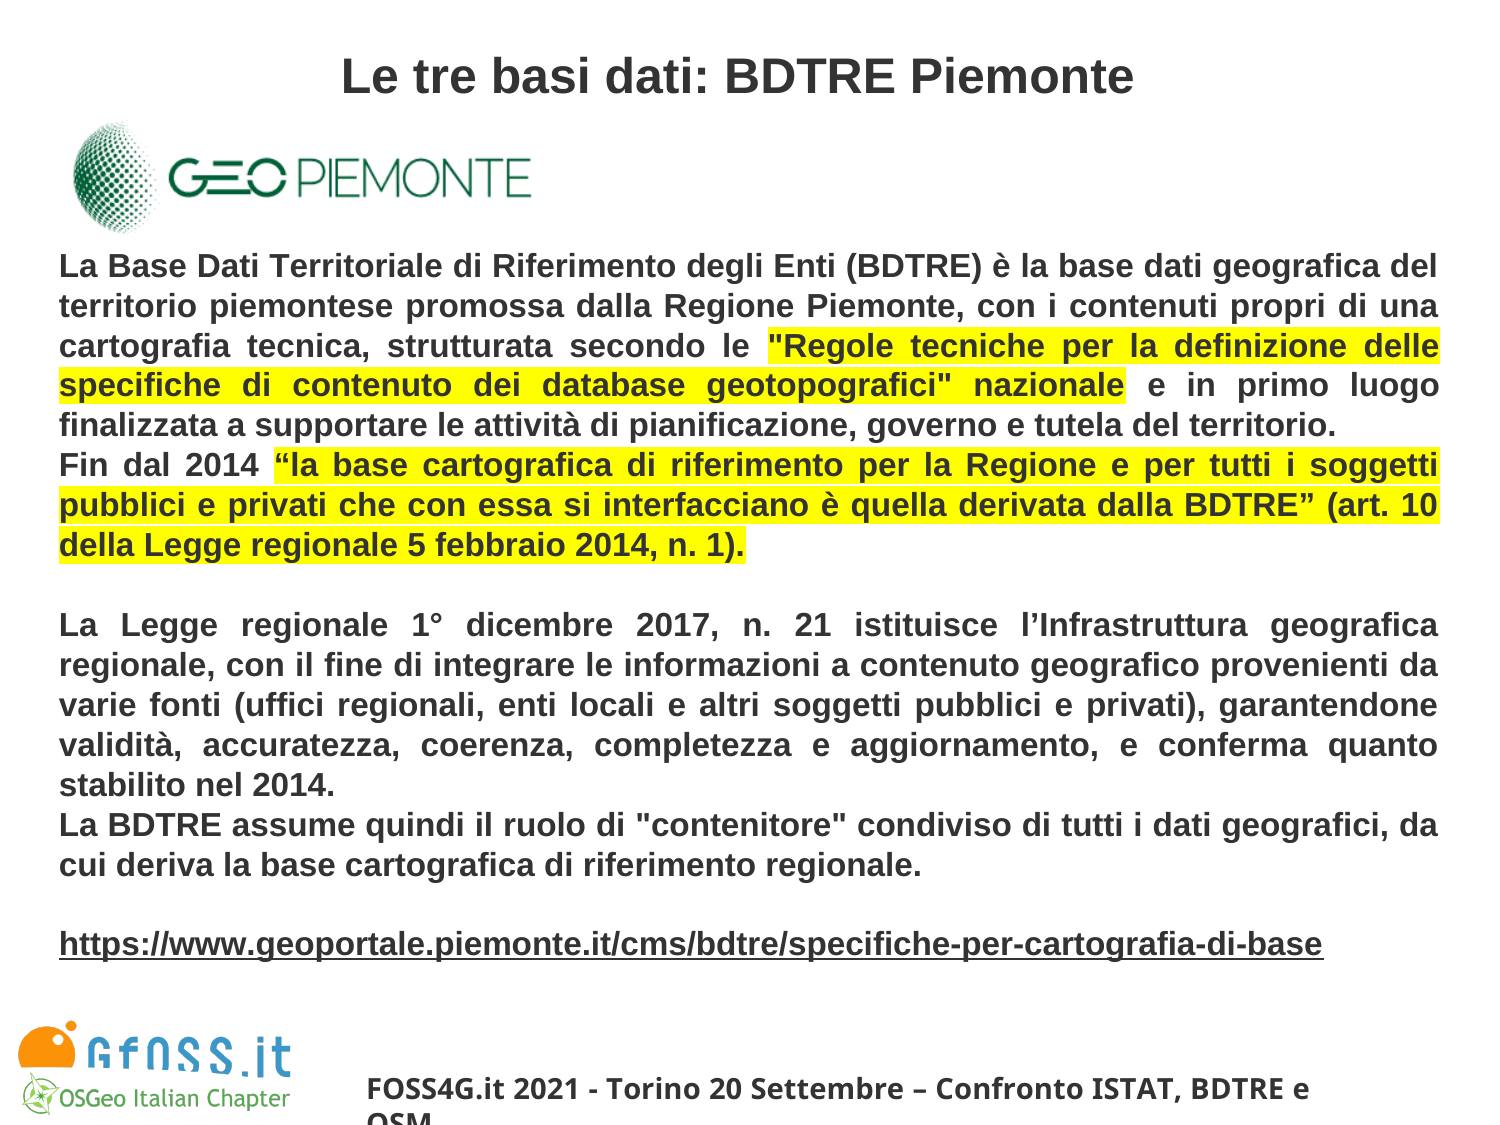

Le tre basi dati: BDTRE Piemonte
La Base Dati Territoriale di Riferimento degli Enti (BDTRE) è la base dati geografica del territorio piemontese promossa dalla Regione Piemonte, con i contenuti propri di una cartografia tecnica, strutturata secondo le "Regole tecniche per la definizione delle specifiche di contenuto dei database geotopografici" nazionale e in primo luogo finalizzata a supportare le attività di pianificazione, governo e tutela del territorio.
Fin dal 2014 “la base cartografica di riferimento per la Regione e per tutti i soggetti pubblici e privati che con essa si interfacciano è quella derivata dalla BDTRE” (art. 10 della Legge regionale 5 febbraio 2014, n. 1).
La Legge regionale 1° dicembre 2017, n. 21 istituisce l’Infrastruttura geografica regionale, con il fine di integrare le informazioni a contenuto geografico provenienti da varie fonti (uffici regionali, enti locali e altri soggetti pubblici e privati), garantendone validità, accuratezza, coerenza, completezza e aggiornamento, e conferma quanto stabilito nel 2014.
La BDTRE assume quindi il ruolo di "contenitore" condiviso di tutti i dati geografici, da cui deriva la base cartografica di riferimento regionale.
https://www.geoportale.piemonte.it/cms/bdtre/specifiche-per-cartografia-di-base